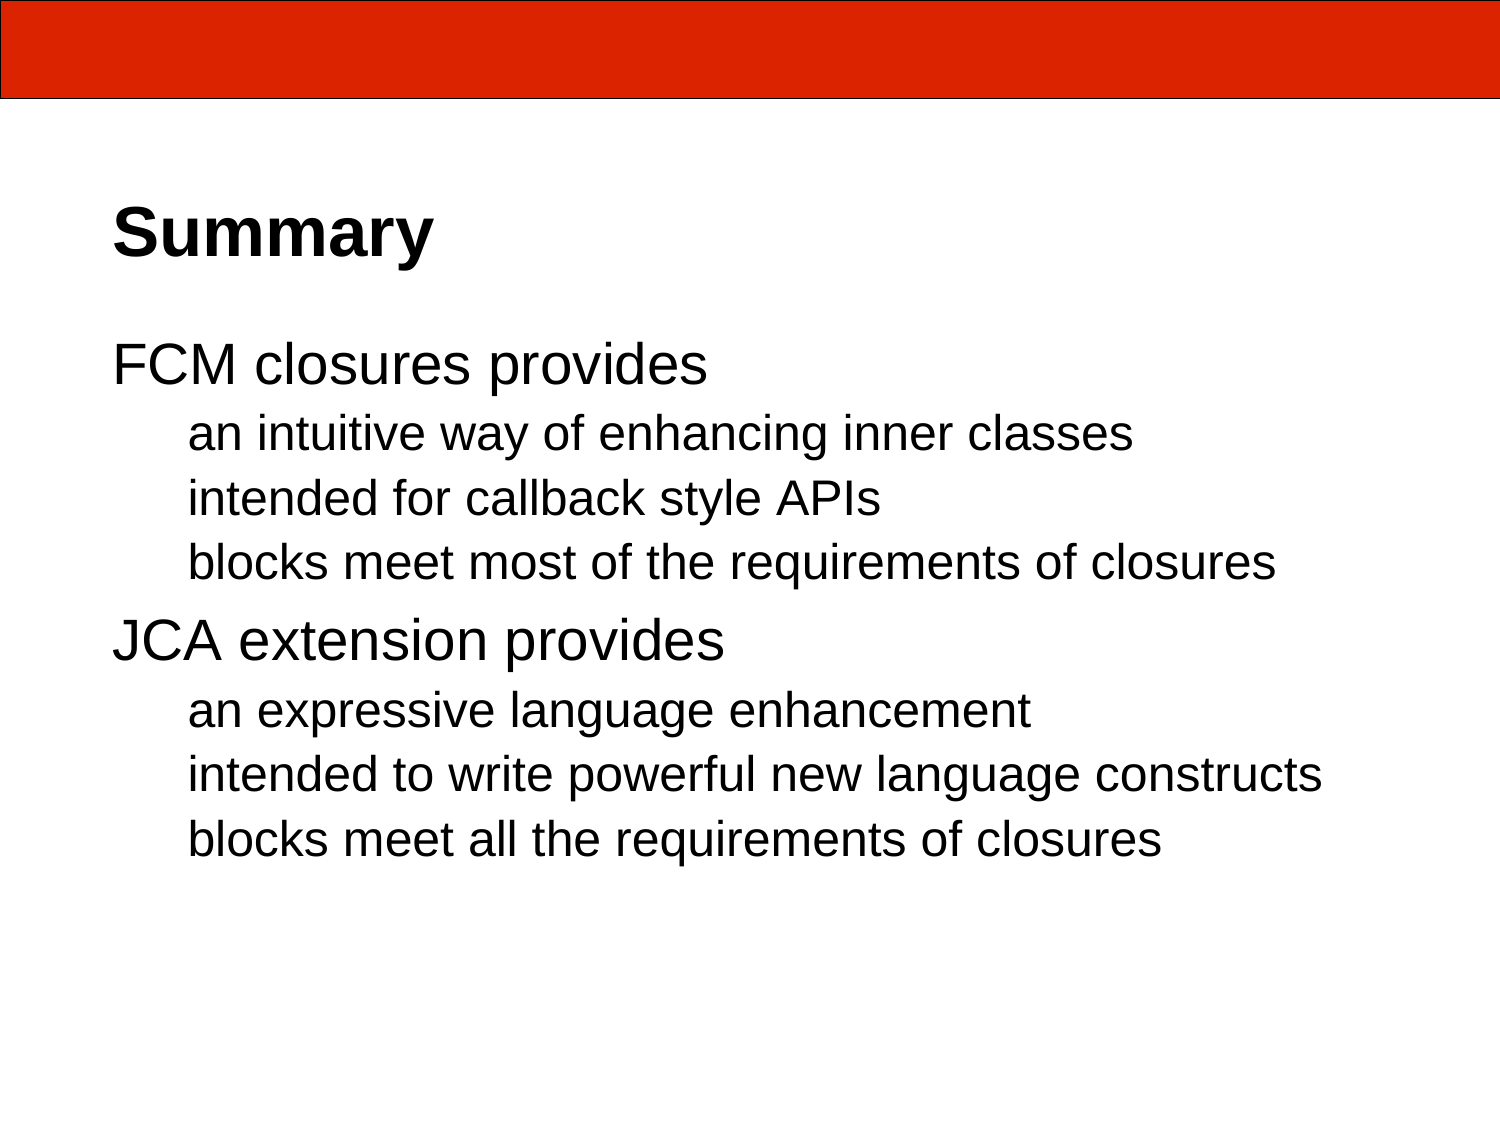

# Summary
FCM closures provides
an intuitive way of enhancing inner classes
intended for callback style APIs
blocks meet most of the requirements of closures
JCA extension provides
an expressive language enhancement
intended to write powerful new language constructs
blocks meet all the requirements of closures